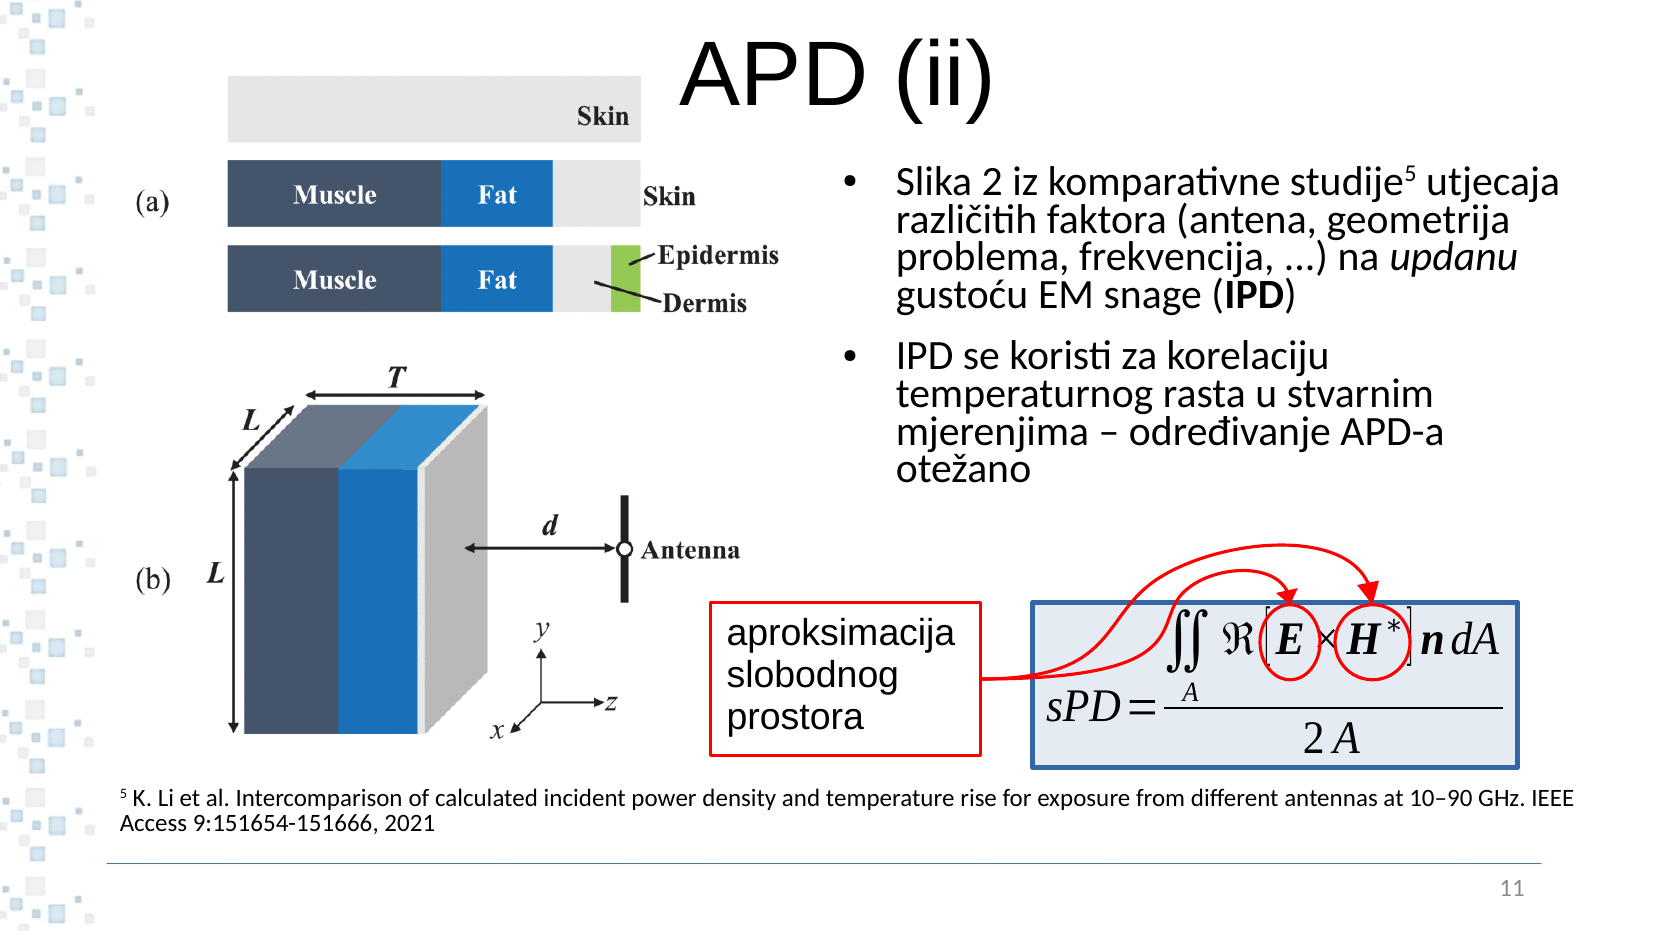

# APD (ii)
Slika 2 iz komparativne studije5 utjecaja različitih faktora (antena, geometrija problema, frekvencija, ...) na updanu gustoću EM snage (IPD)
IPD se koristi za korelaciju temperaturnog rasta u stvarnim mjerenjima – određivanje APD-a otežano
aproksimacija slobodnog prostora
5 K. Li et al. Intercomparison of calculated incident power density and temperature rise for exposure from different antennas at 10–90 GHz. IEEE Access 9:151654-151666, 2021
11